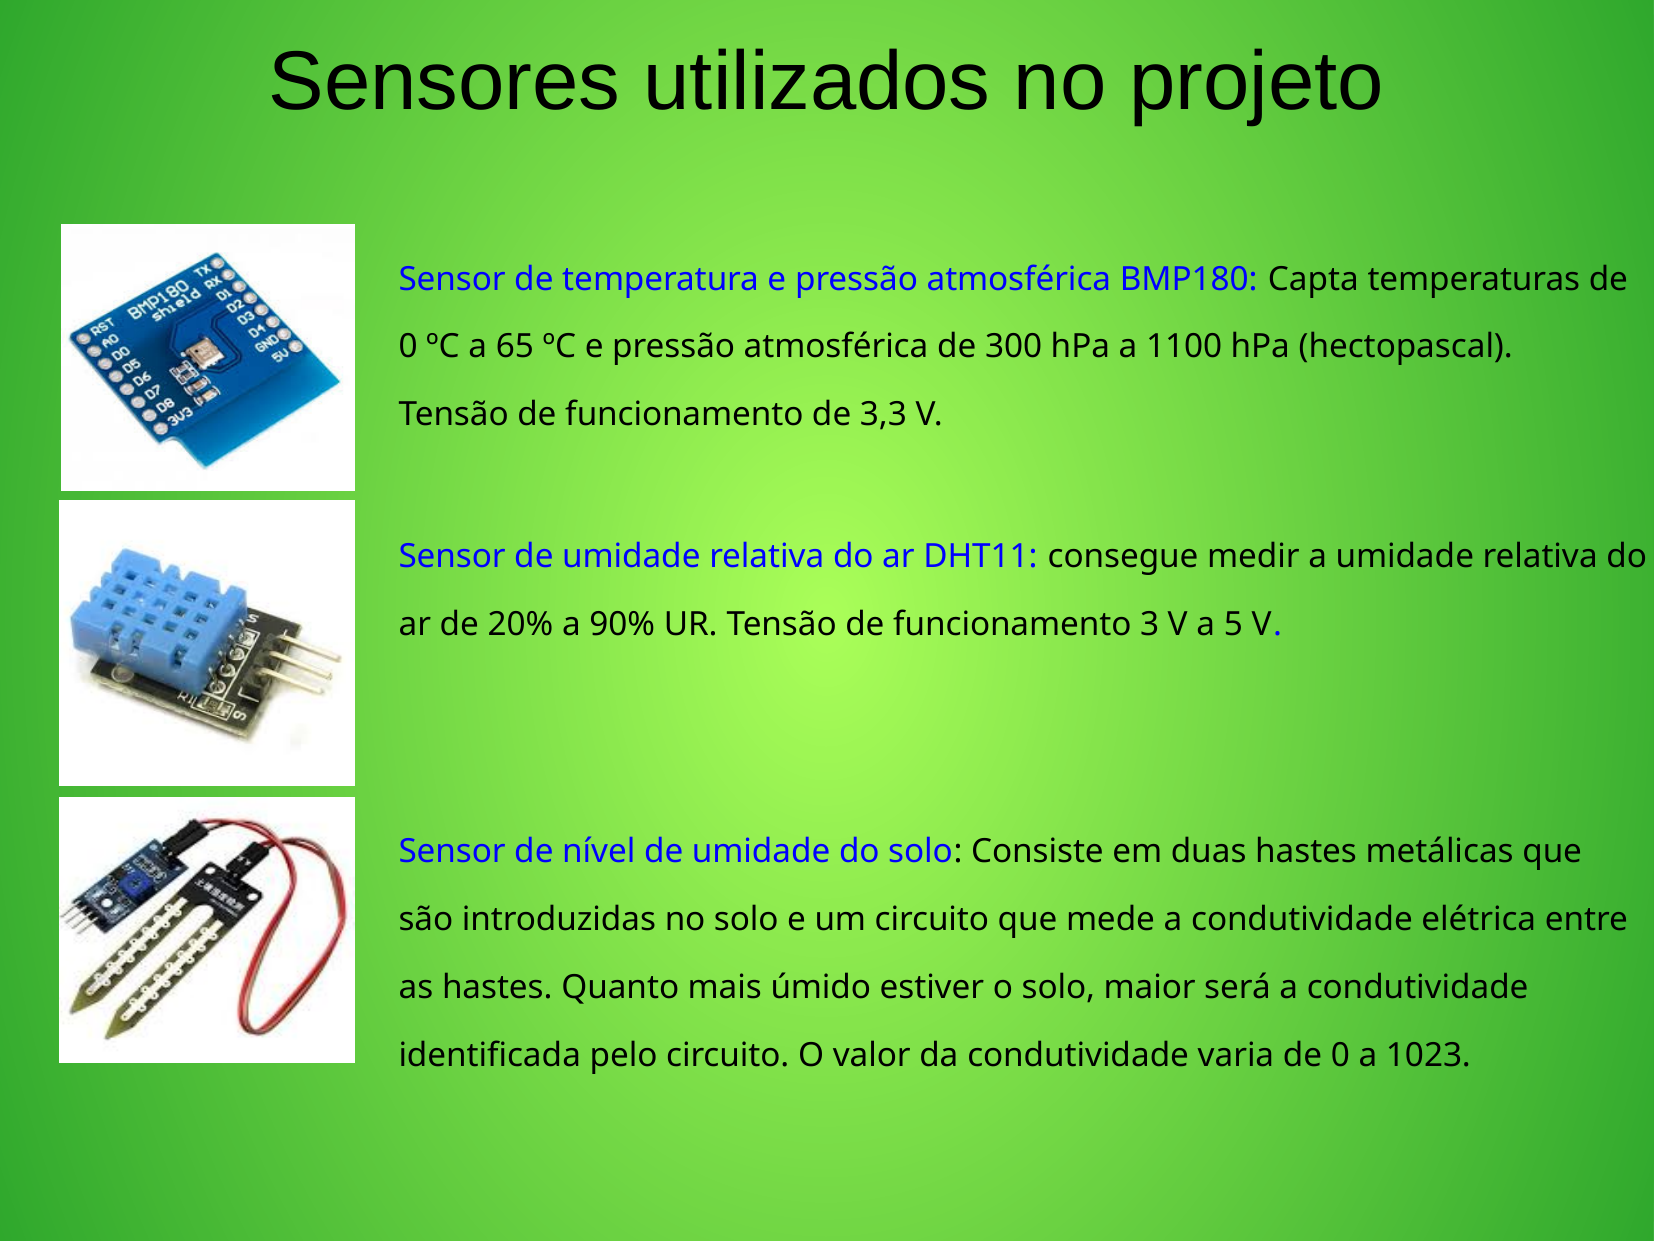

# Sensores utilizados no projeto
Sensor de temperatura e pressão atmosférica BMP180: Capta temperaturas de
0 ºC a 65 ºC e pressão atmosférica de 300 hPa a 1100 hPa (hectopascal).
Tensão de funcionamento de 3,3 V.
Sensor de umidade relativa do ar DHT11: consegue medir a umidade relativa do
ar de 20% a 90% UR. Tensão de funcionamento 3 V a 5 V.
Sensor de nível de umidade do solo: Consiste em duas hastes metálicas que
são introduzidas no solo e um circuito que mede a condutividade elétrica entre
as hastes. Quanto mais úmido estiver o solo, maior será a condutividade
identificada pelo circuito. O valor da condutividade varia de 0 a 1023.